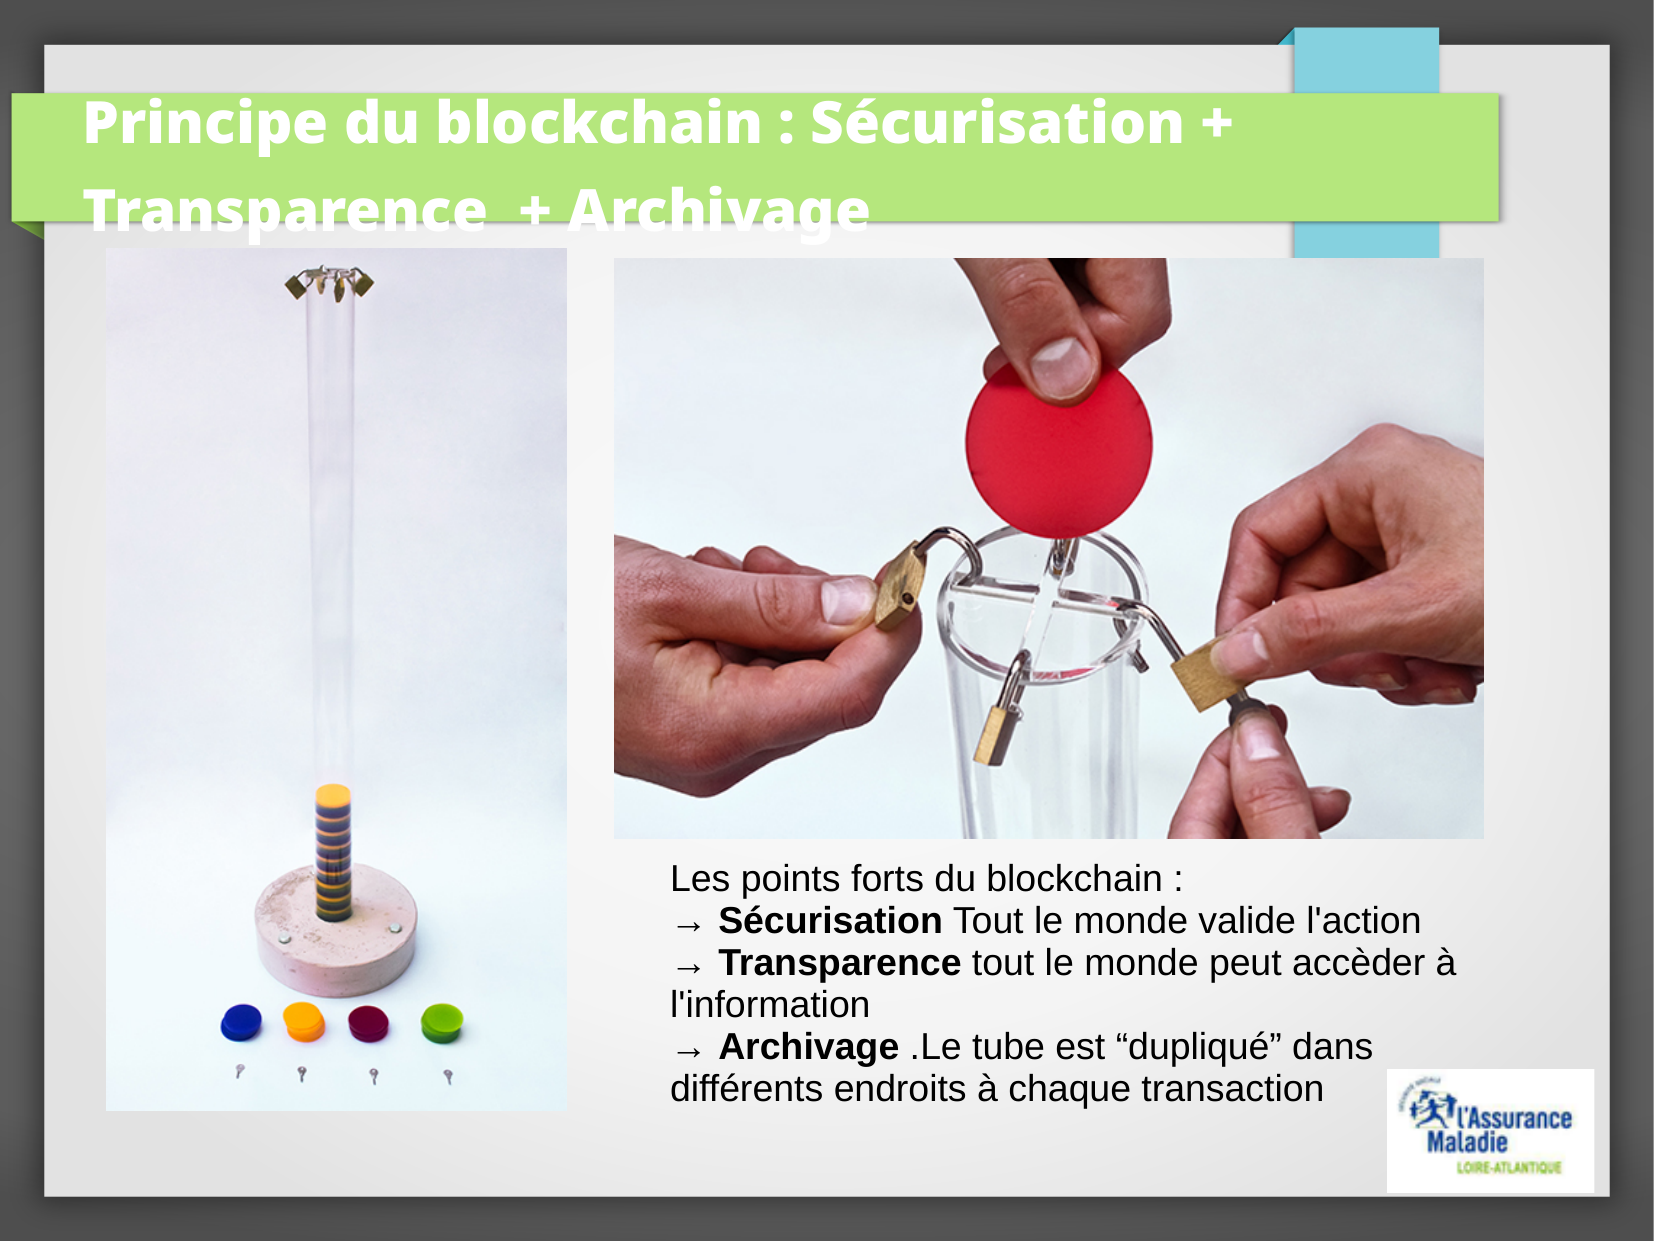

# Principe du blockchain : Sécurisation + Transparence + Archivage
Les points forts du blockchain :
→ Sécurisation Tout le monde valide l'action
→ Transparence tout le monde peut accèder à l'information
→ Archivage .Le tube est “dupliqué” dans différents endroits à chaque transaction